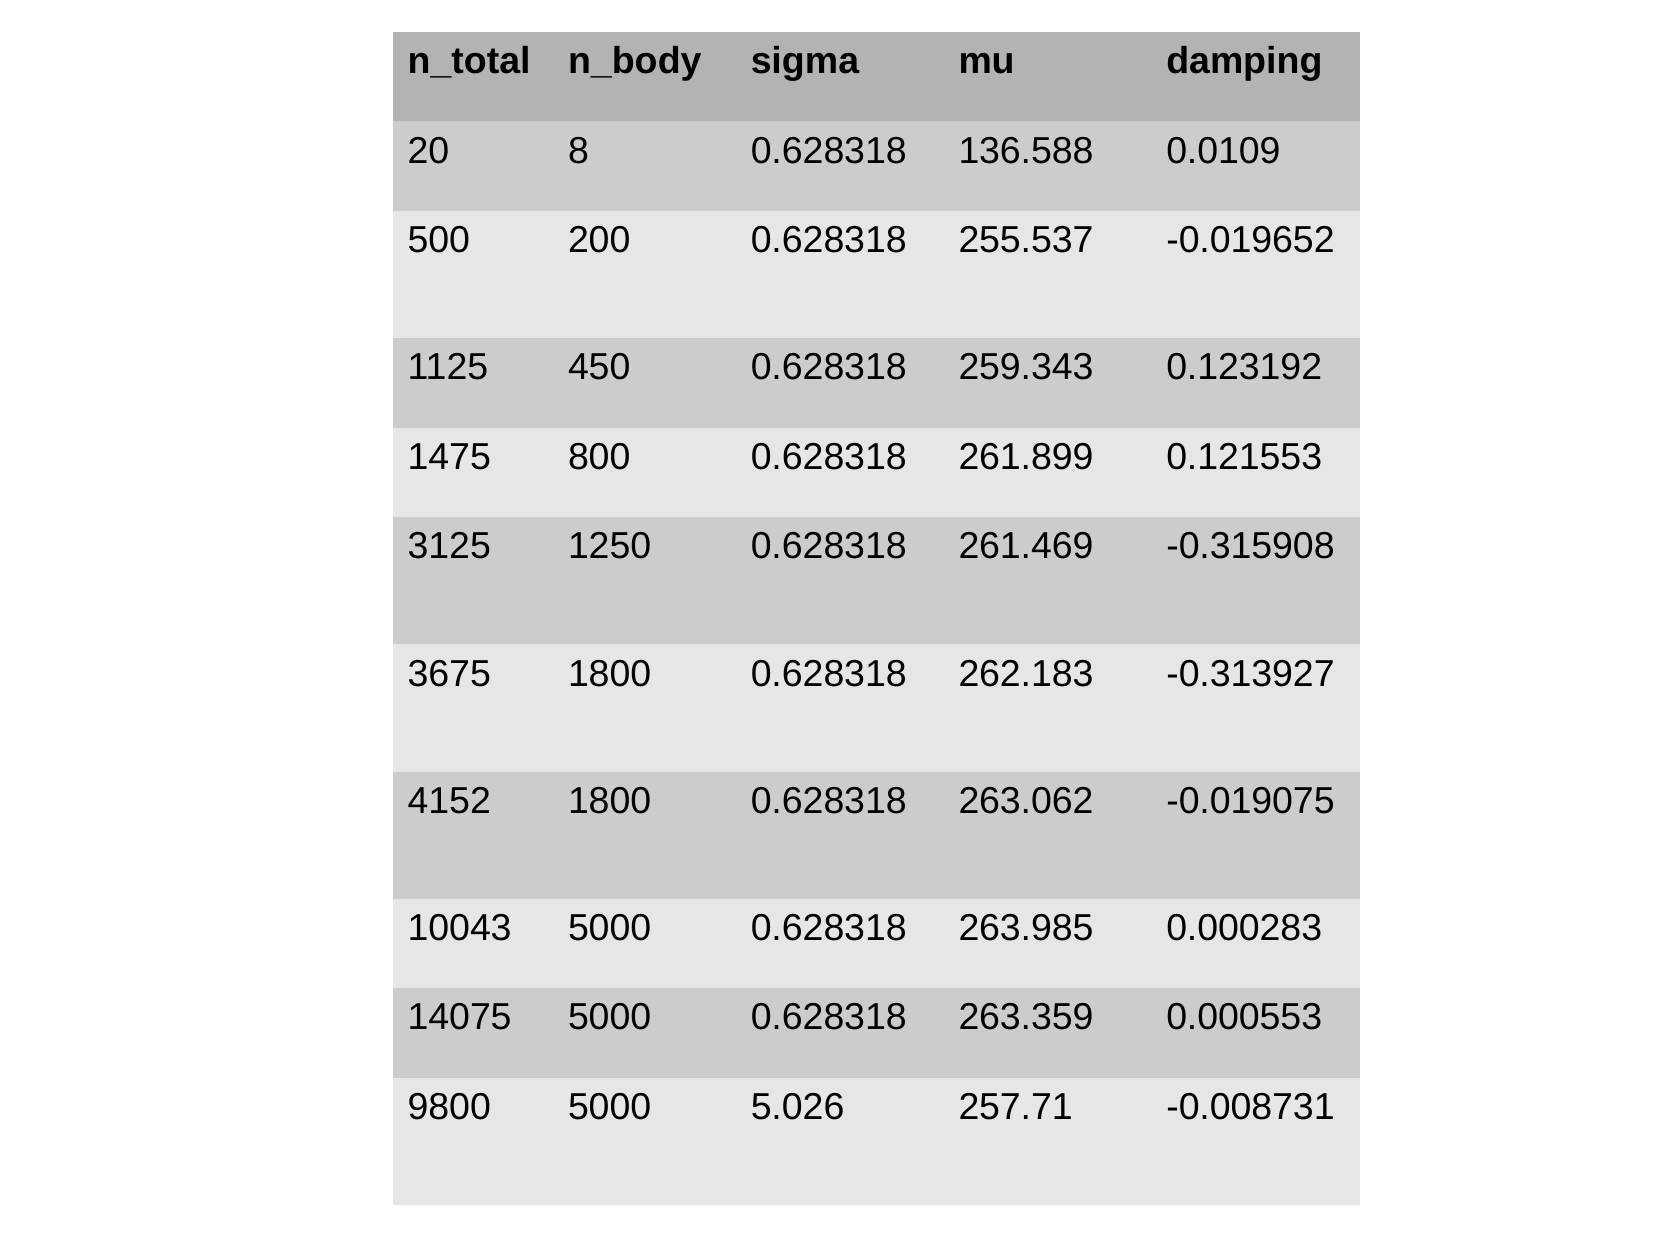

| n\_total | n\_body | sigma | mu | damping |
| --- | --- | --- | --- | --- |
| 20 | 8 | 0.628318 | 136.588 | 0.0109 |
| 500 | 200 | 0.628318 | 255.537 | -0.019652 |
| 1125 | 450 | 0.628318 | 259.343 | 0.123192 |
| 1475 | 800 | 0.628318 | 261.899 | 0.121553 |
| 3125 | 1250 | 0.628318 | 261.469 | -0.315908 |
| 3675 | 1800 | 0.628318 | 262.183 | -0.313927 |
| 4152 | 1800 | 0.628318 | 263.062 | -0.019075 |
| 10043 | 5000 | 0.628318 | 263.985 | 0.000283 |
| 14075 | 5000 | 0.628318 | 263.359 | 0.000553 |
| 9800 | 5000 | 5.026 | 257.71 | -0.008731 |